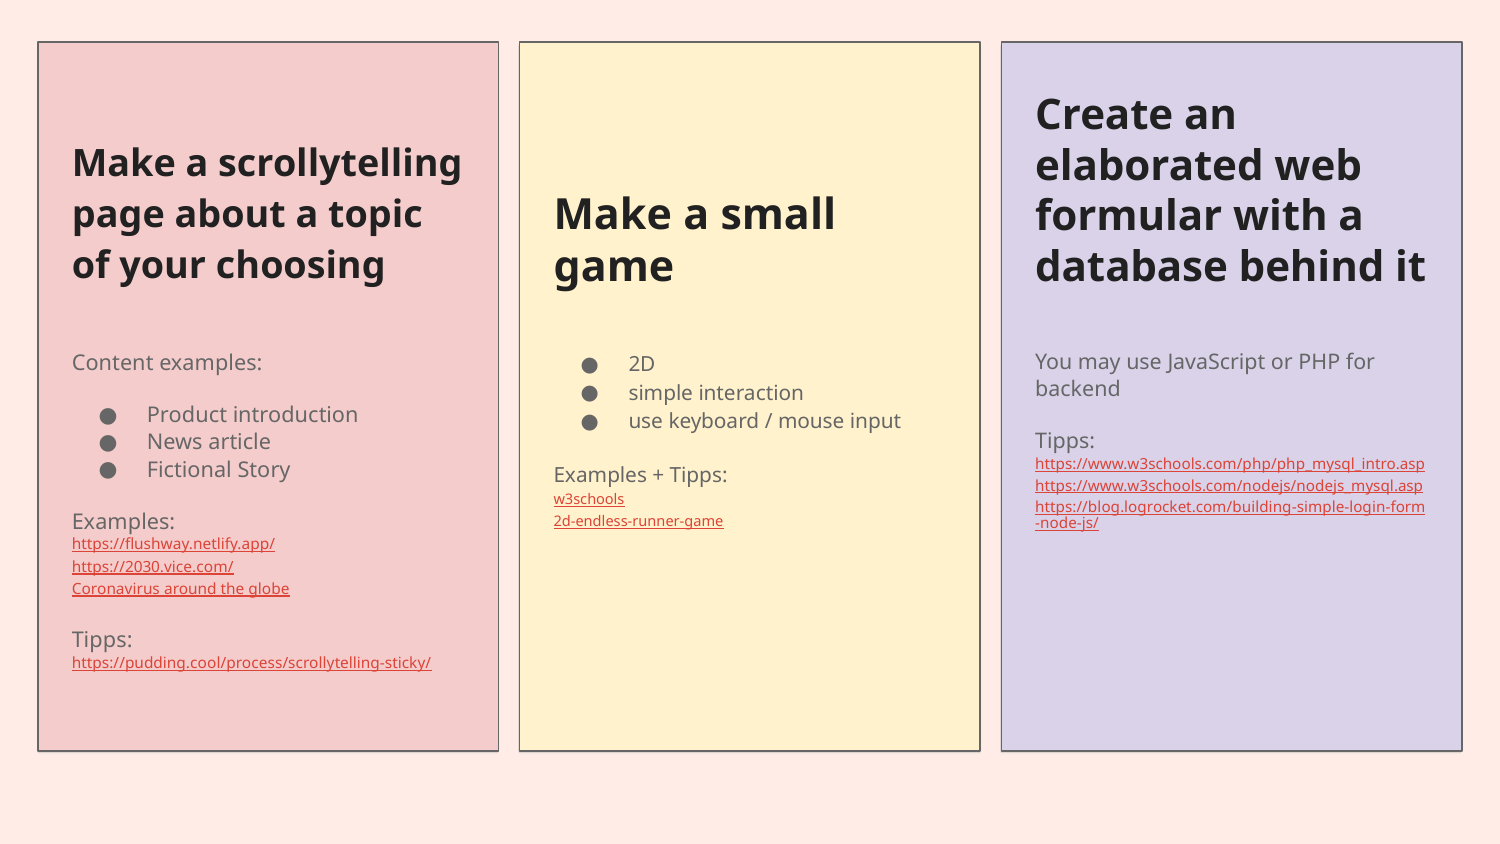

# Make a scrollytelling page about a topic of your choosing
Make a small game
Create an elaborated web formular with a database behind it
Content examples:
Product introduction
News article
Fictional Story
Examples:
https://flushway.netlify.app/
https://2030.vice.com/
Coronavirus around the globe
Tipps:
https://pudding.cool/process/scrollytelling-sticky/
2D
simple interaction
use keyboard / mouse input
Examples + Tipps:
w3schools
2d-endless-runner-game
You may use JavaScript or PHP for backend
Tipps:
https://www.w3schools.com/php/php_mysql_intro.asp
https://www.w3schools.com/nodejs/nodejs_mysql.asp
https://blog.logrocket.com/building-simple-login-form-node-js/